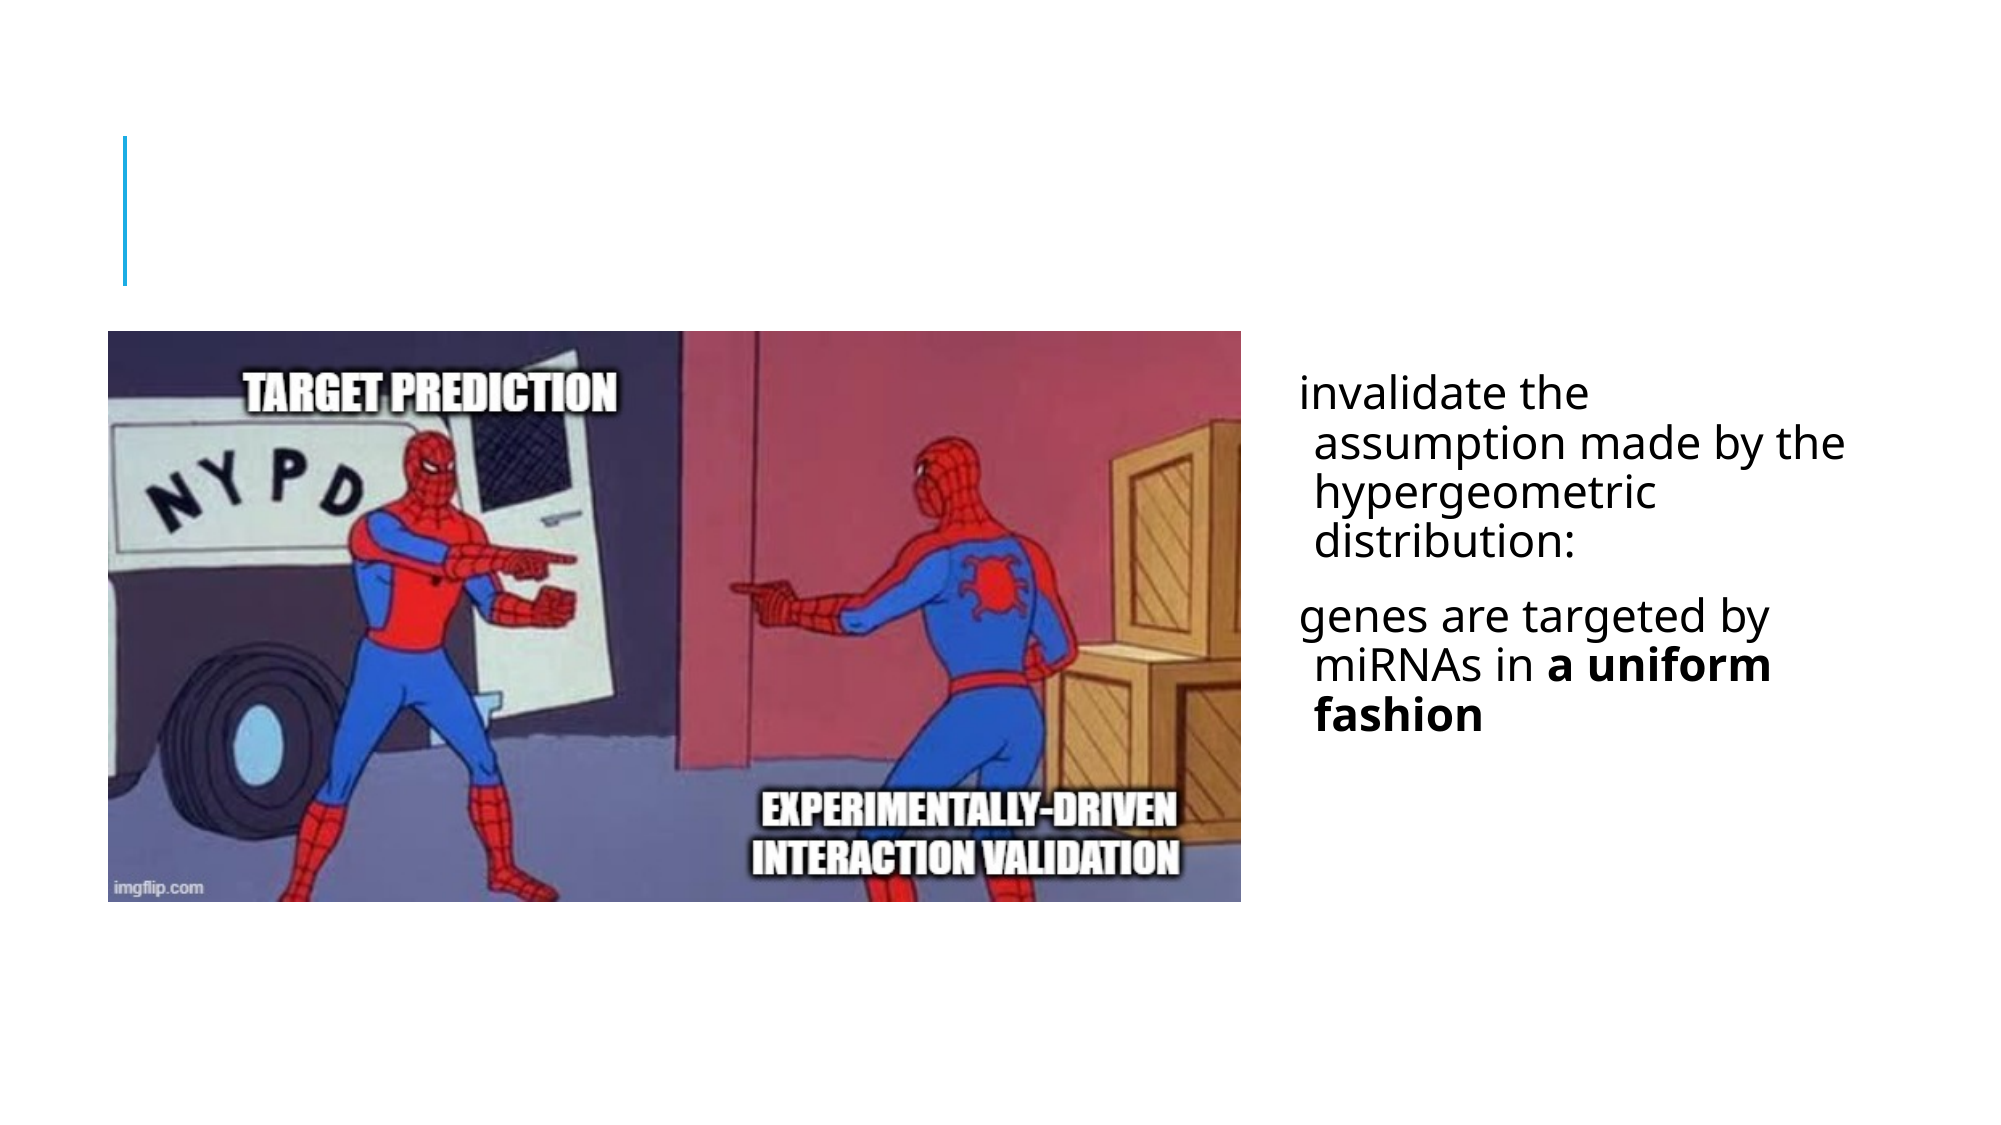

# invalidate the assumption made by the hypergeometric distribution:
genes are targeted by miRNAs in a uniform fashion